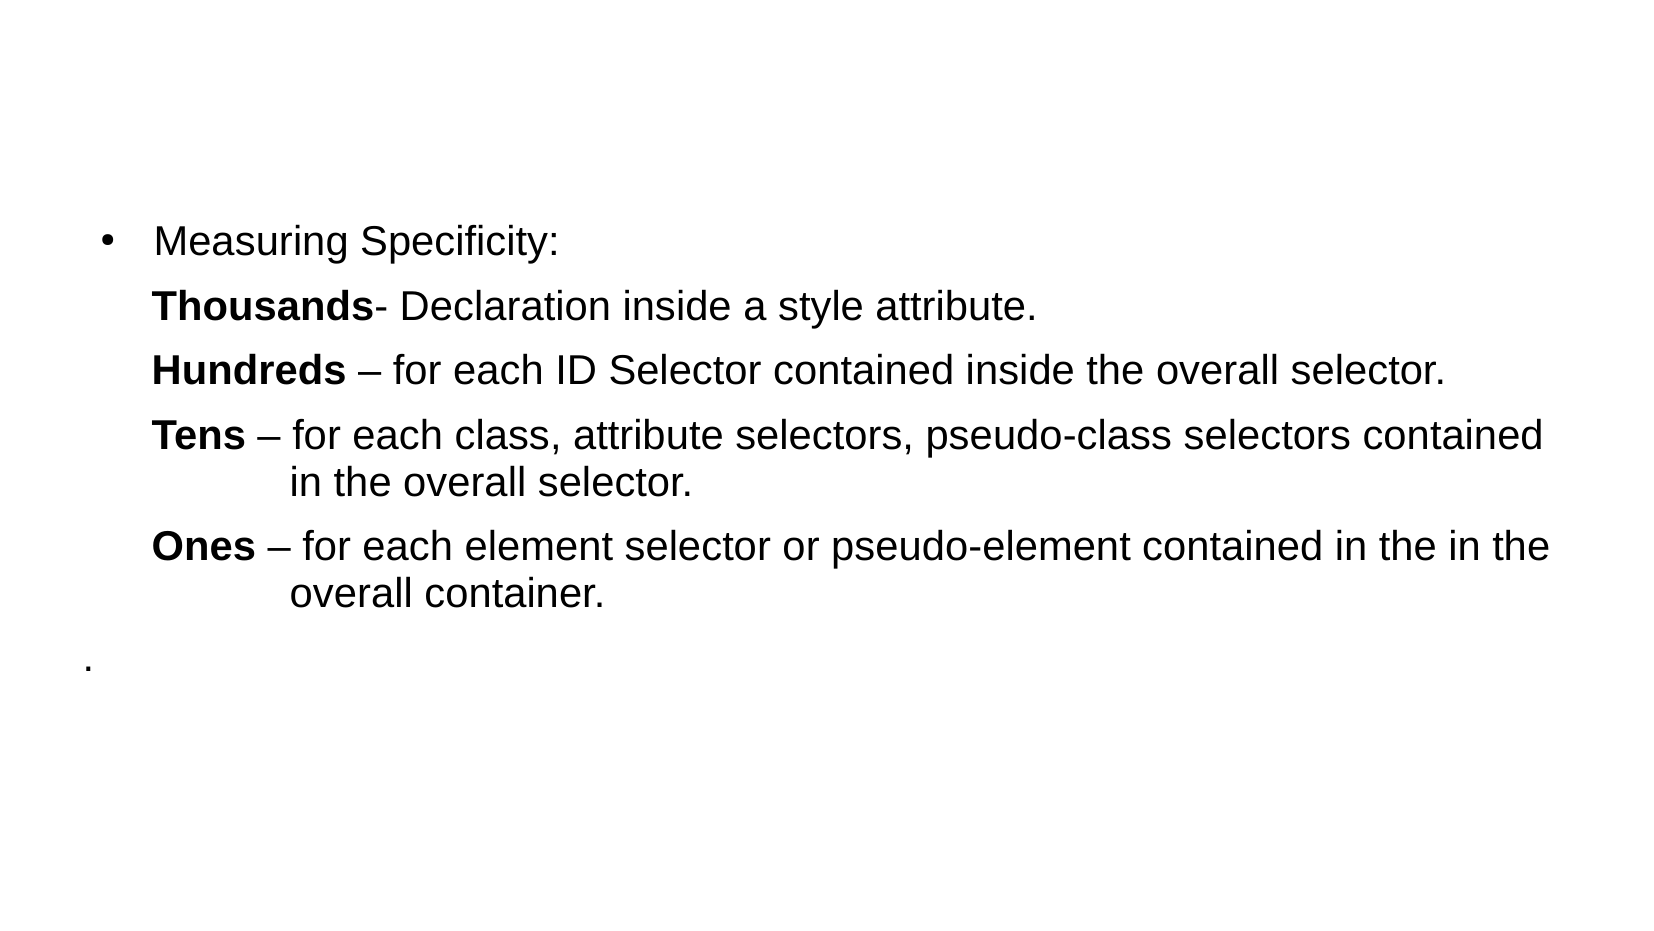

# Measuring Specificity:
 Thousands- Declaration inside a style attribute.
 Hundreds – for each ID Selector contained inside the overall selector.
 Tens – for each class, attribute selectors, pseudo-class selectors contained in the overall selector.
 Ones – for each element selector or pseudo-element contained in the in the overall container.
.